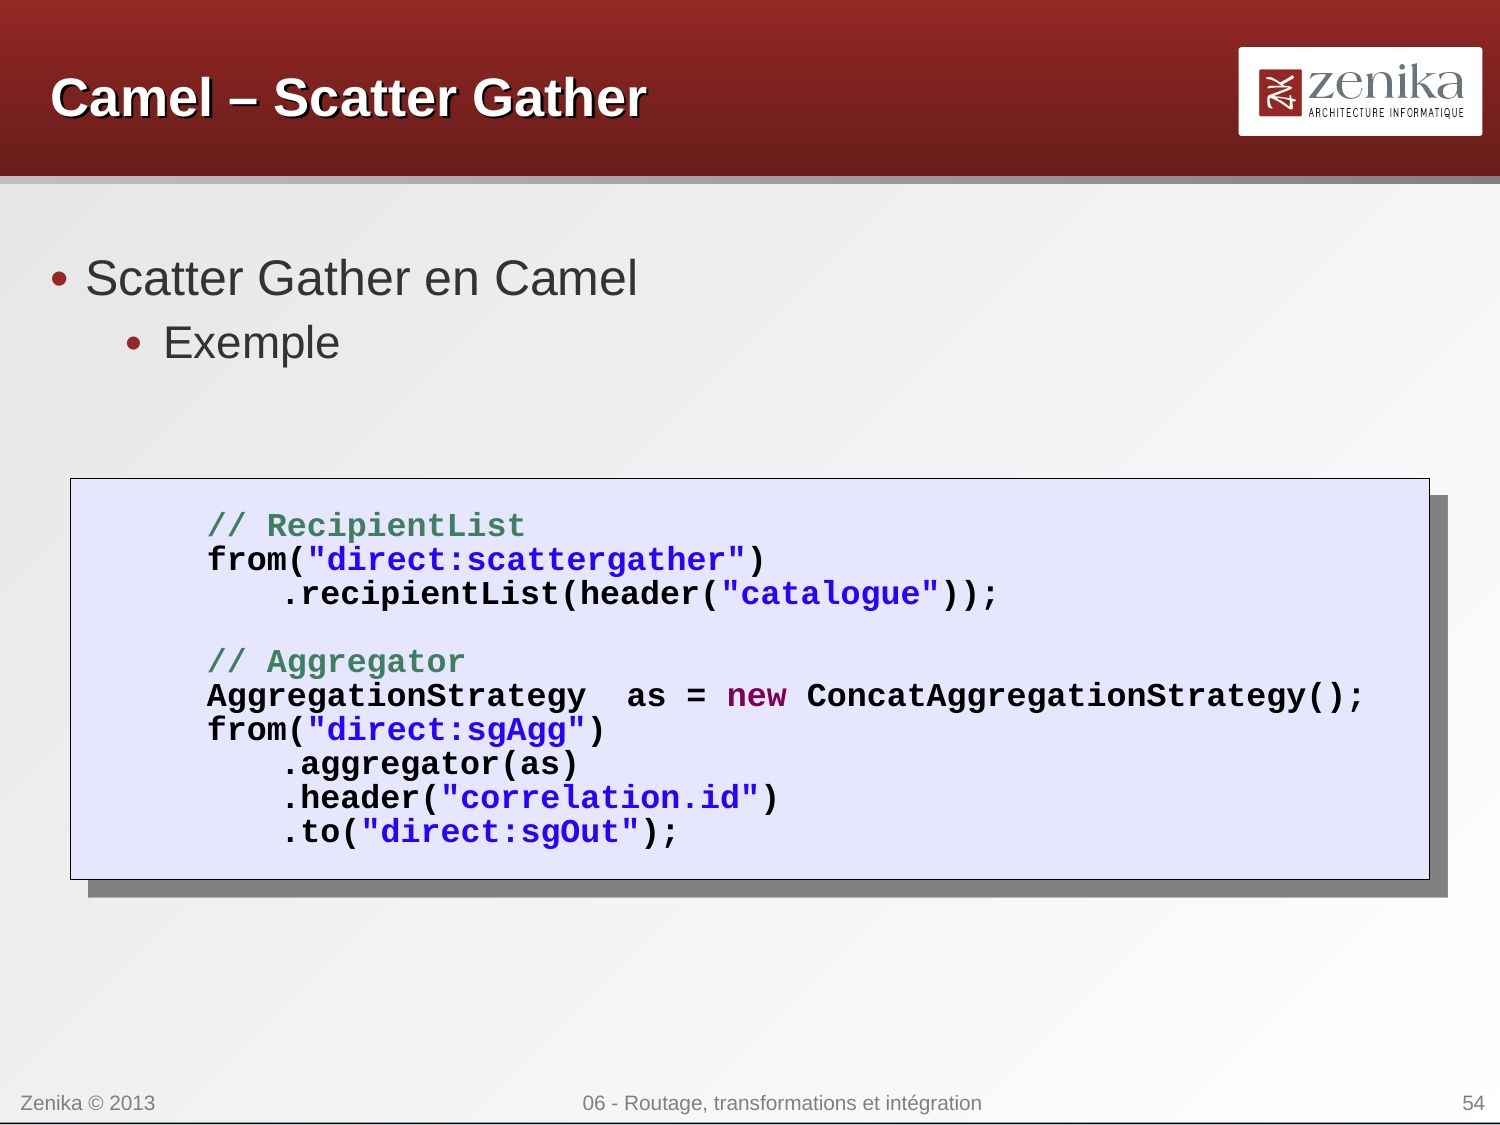

# Camel – Scatter Gather
Scatter Gather en Camel
Exemple
	// RecipientList
	from("direct:scattergather")
		.recipientList(header("catalogue"));
	// Aggregator
	AggregationStrategy as = new ConcatAggregationStrategy();
	from("direct:sgAgg")
		.aggregator(as)
		.header("correlation.id")
		.to("direct:sgOut");